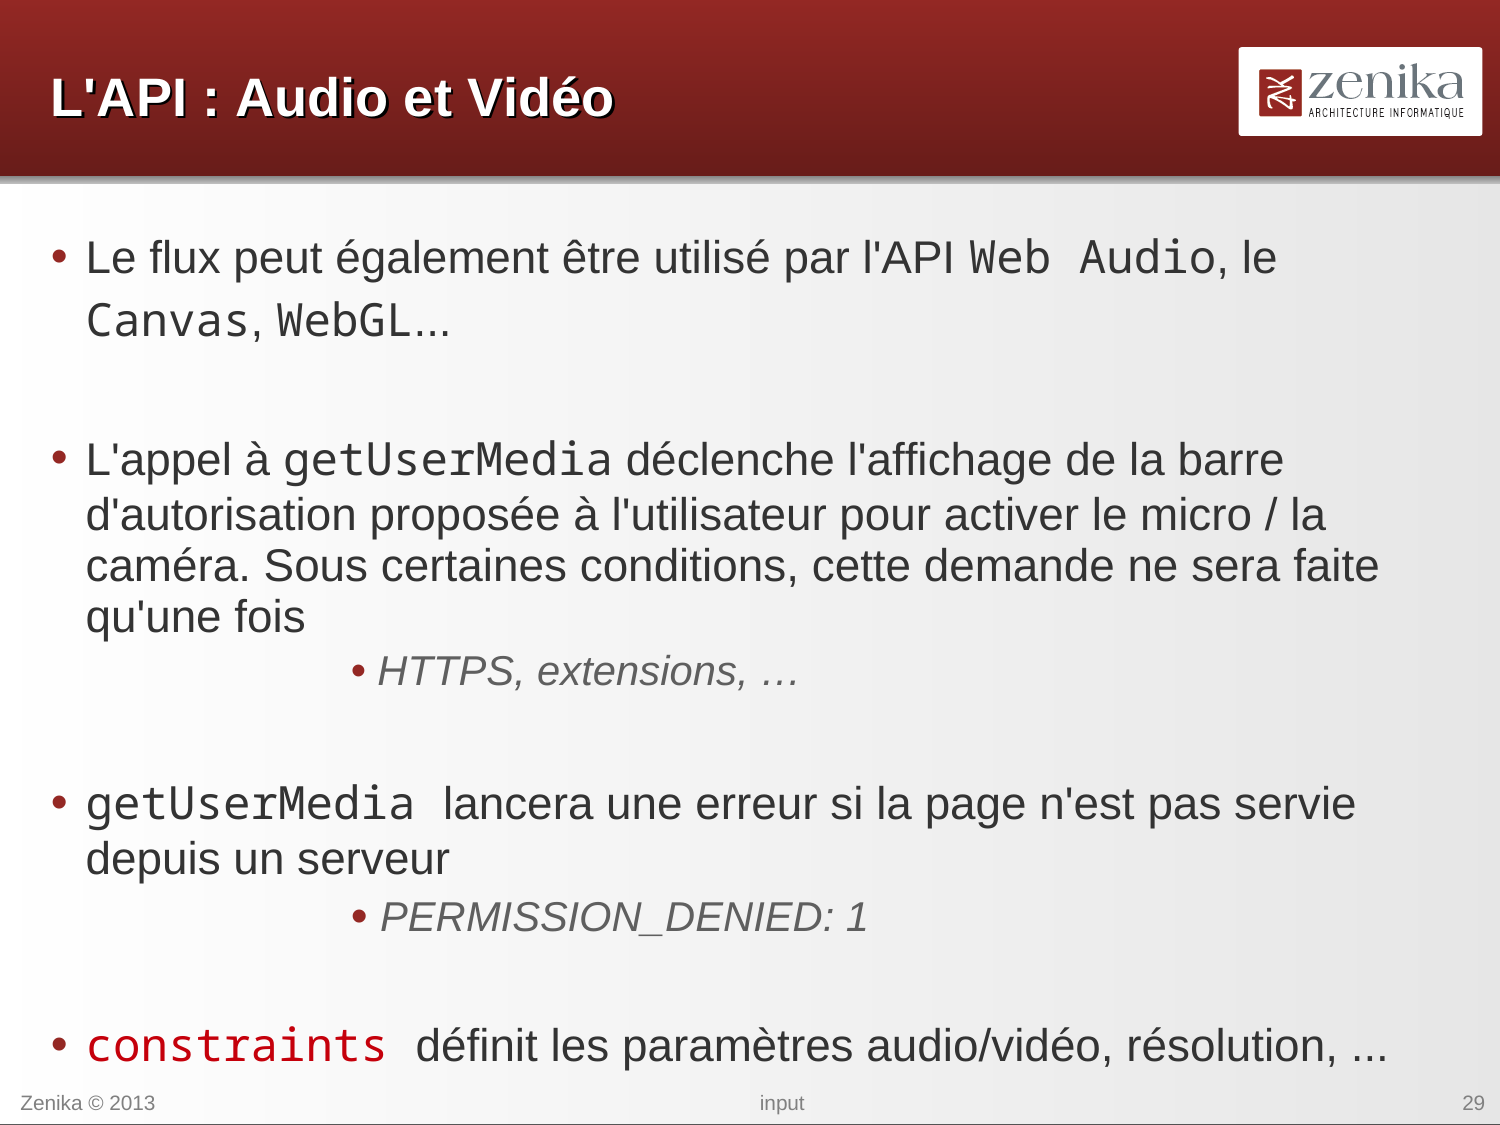

# L'API : Audio et Vidéo
Le flux peut également être utilisé par l'API Web Audio, le Canvas, WebGL...
L'appel à getUserMedia déclenche l'affichage de la barre d'autorisation proposée à l'utilisateur pour activer le micro / la caméra. Sous certaines conditions, cette demande ne sera faite qu'une fois
 HTTPS, extensions, …
getUserMedia lancera une erreur si la page n'est pas servie depuis un serveur
 PERMISSION_DENIED: 1
constraints définit les paramètres audio/vidéo, résolution, ...